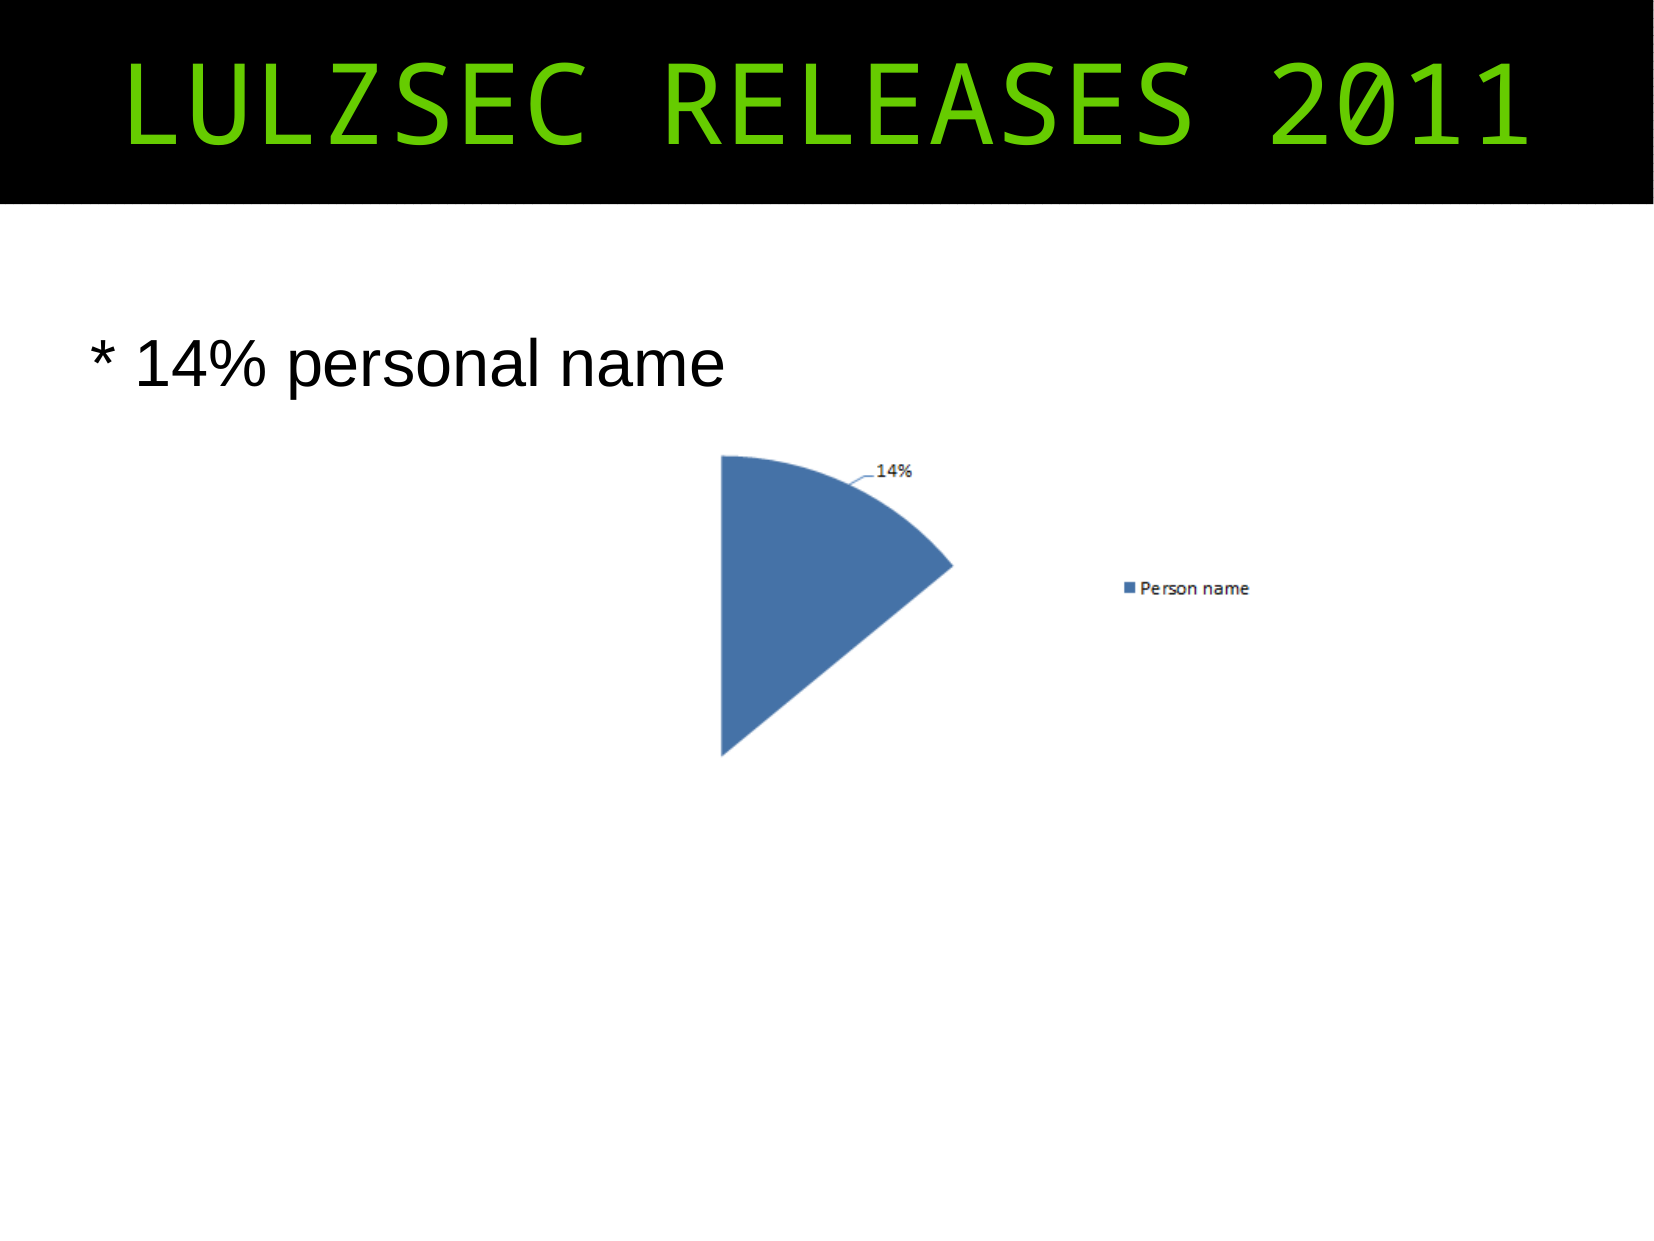

# LULZSEC RELEASES 2011
* 14% personal name